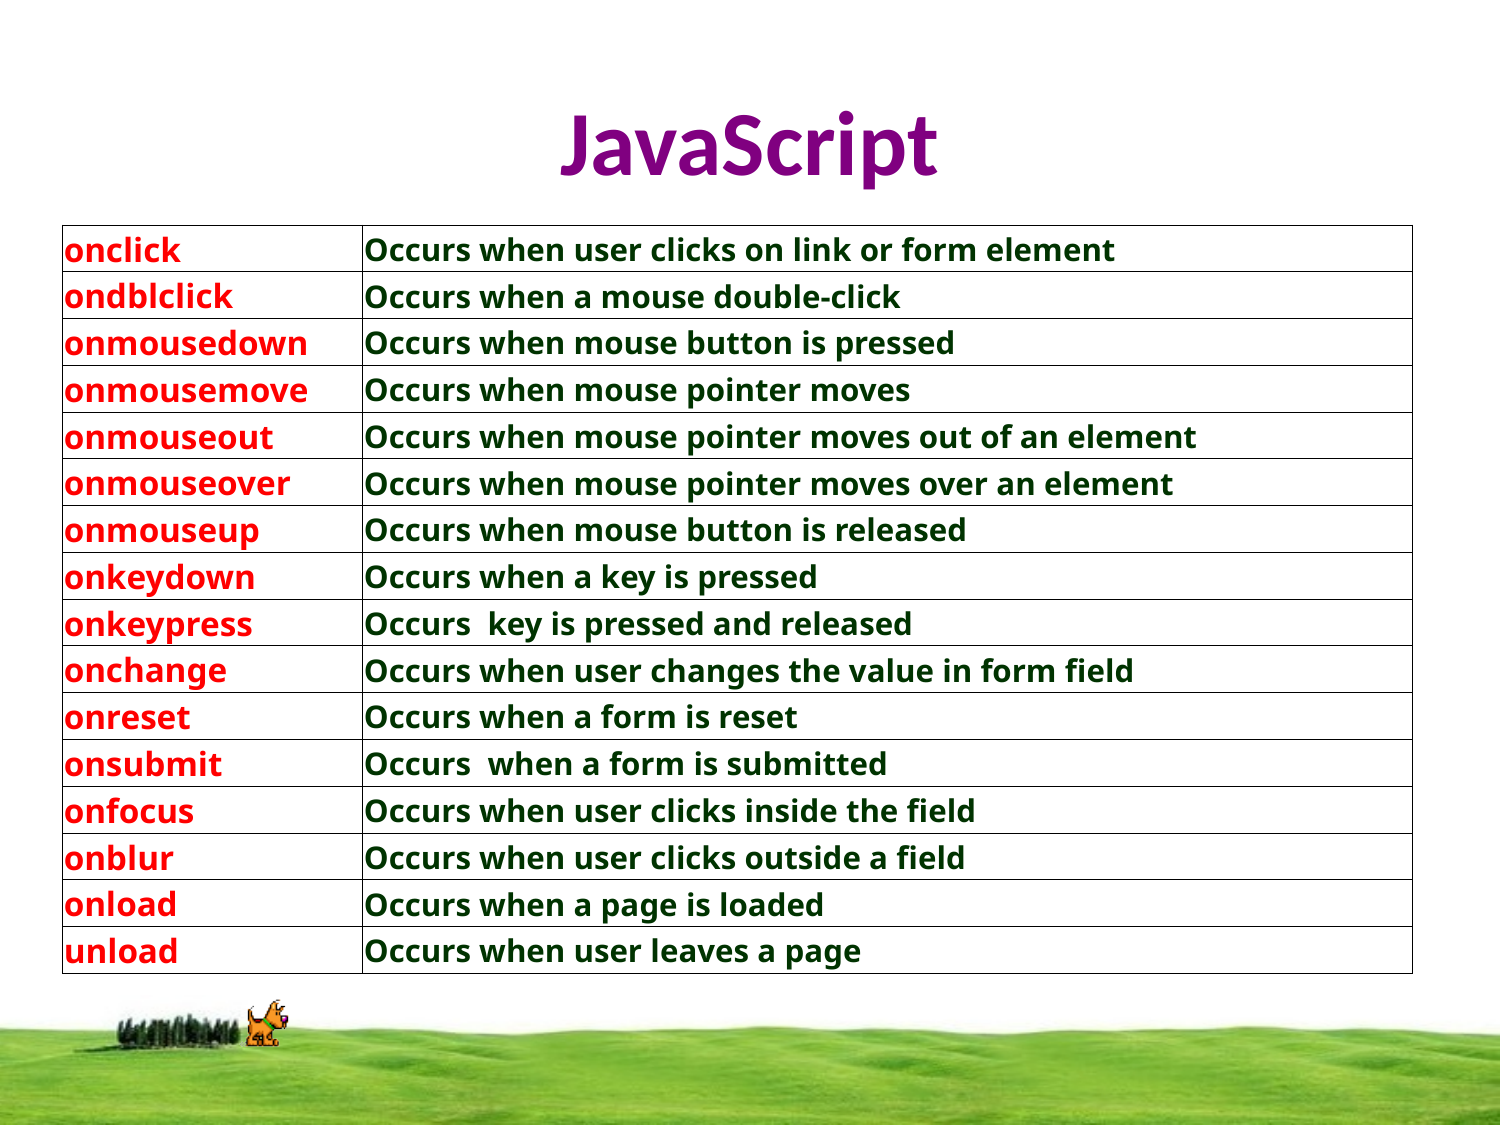

# JavaScript
| onclick | Occurs when user clicks on link or form element |
| --- | --- |
| ondblclick | Occurs when a mouse double-click |
| onmousedown | Occurs when mouse button is pressed |
| onmousemove | Occurs when mouse pointer moves |
| onmouseout | Occurs when mouse pointer moves out of an element |
| onmouseover | Occurs when mouse pointer moves over an element |
| onmouseup | Occurs when mouse button is released |
| onkeydown | Occurs when a key is pressed |
| onkeypress | Occurs key is pressed and released |
| onchange | Occurs when user changes the value in form field |
| onreset | Occurs when a form is reset |
| onsubmit | Occurs when a form is submitted |
| onfocus | Occurs when user clicks inside the field |
| onblur | Occurs when user clicks outside a field |
| onload | Occurs when a page is loaded |
| unload | Occurs when user leaves a page |